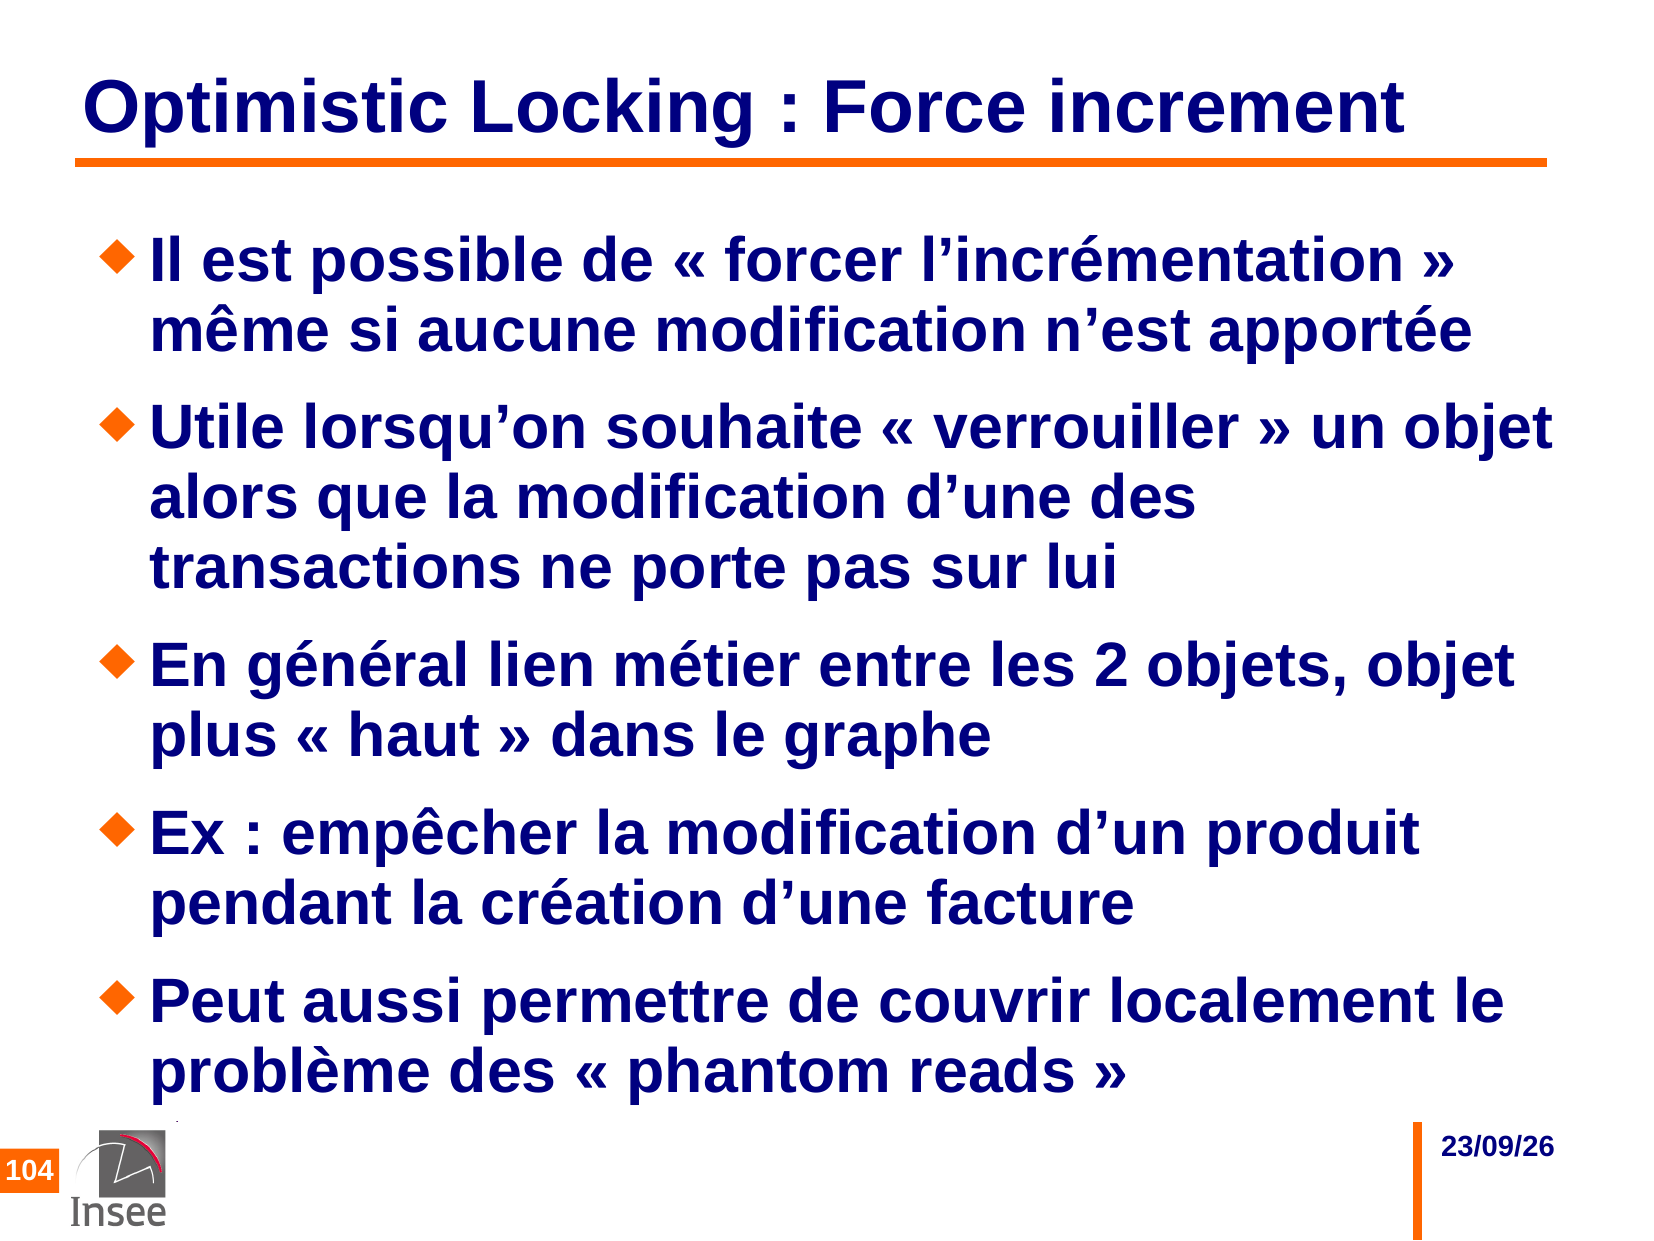

# Optimistic Locking : Force increment
Il est possible de « forcer l’incrémentation » même si aucune modification n’est apportée
Utile lorsqu’on souhaite « verrouiller » un objet alors que la modification d’une des transactions ne porte pas sur lui
En général lien métier entre les 2 objets, objet plus « haut » dans le graphe
Ex : empêcher la modification d’un produit pendant la création d’une facture
Peut aussi permettre de couvrir localement le problème des « phantom reads »
104